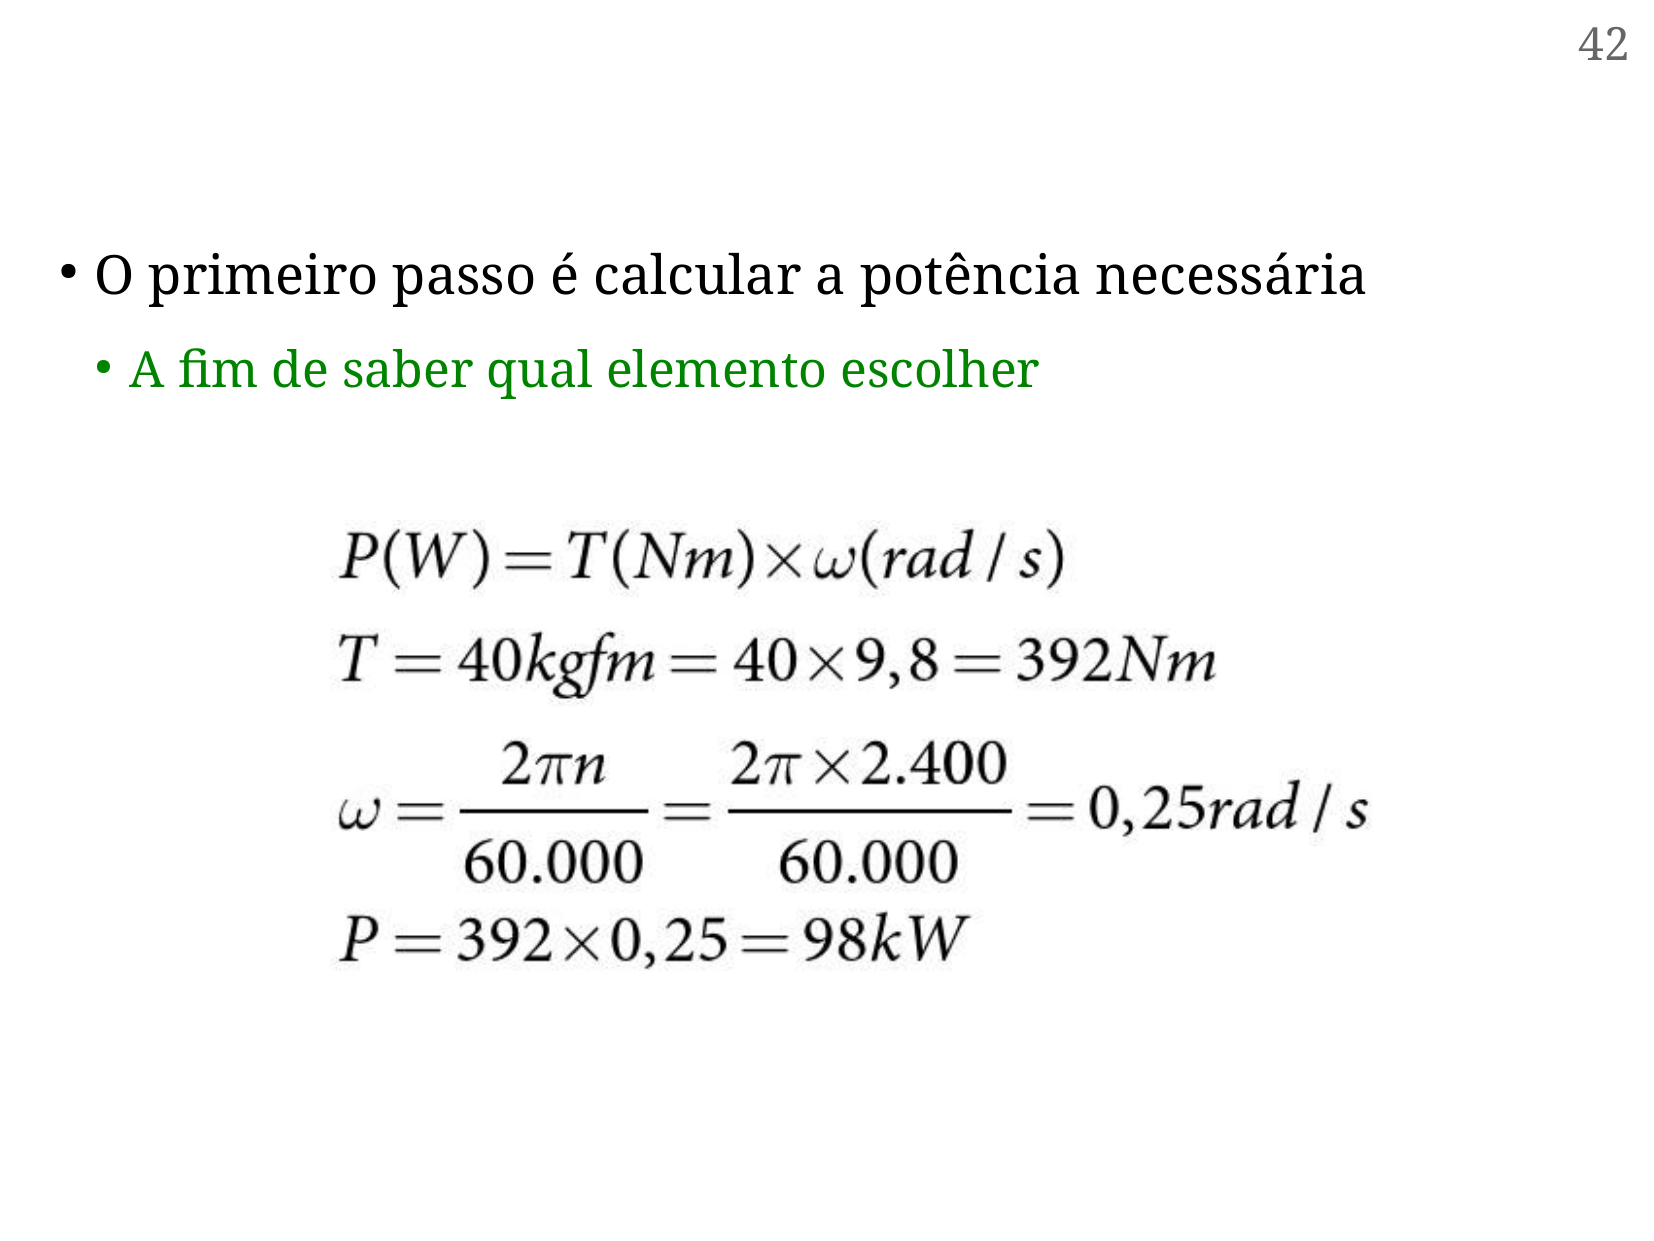

42
#
O primeiro passo é calcular a potência necessária
A fim de saber qual elemento escolher